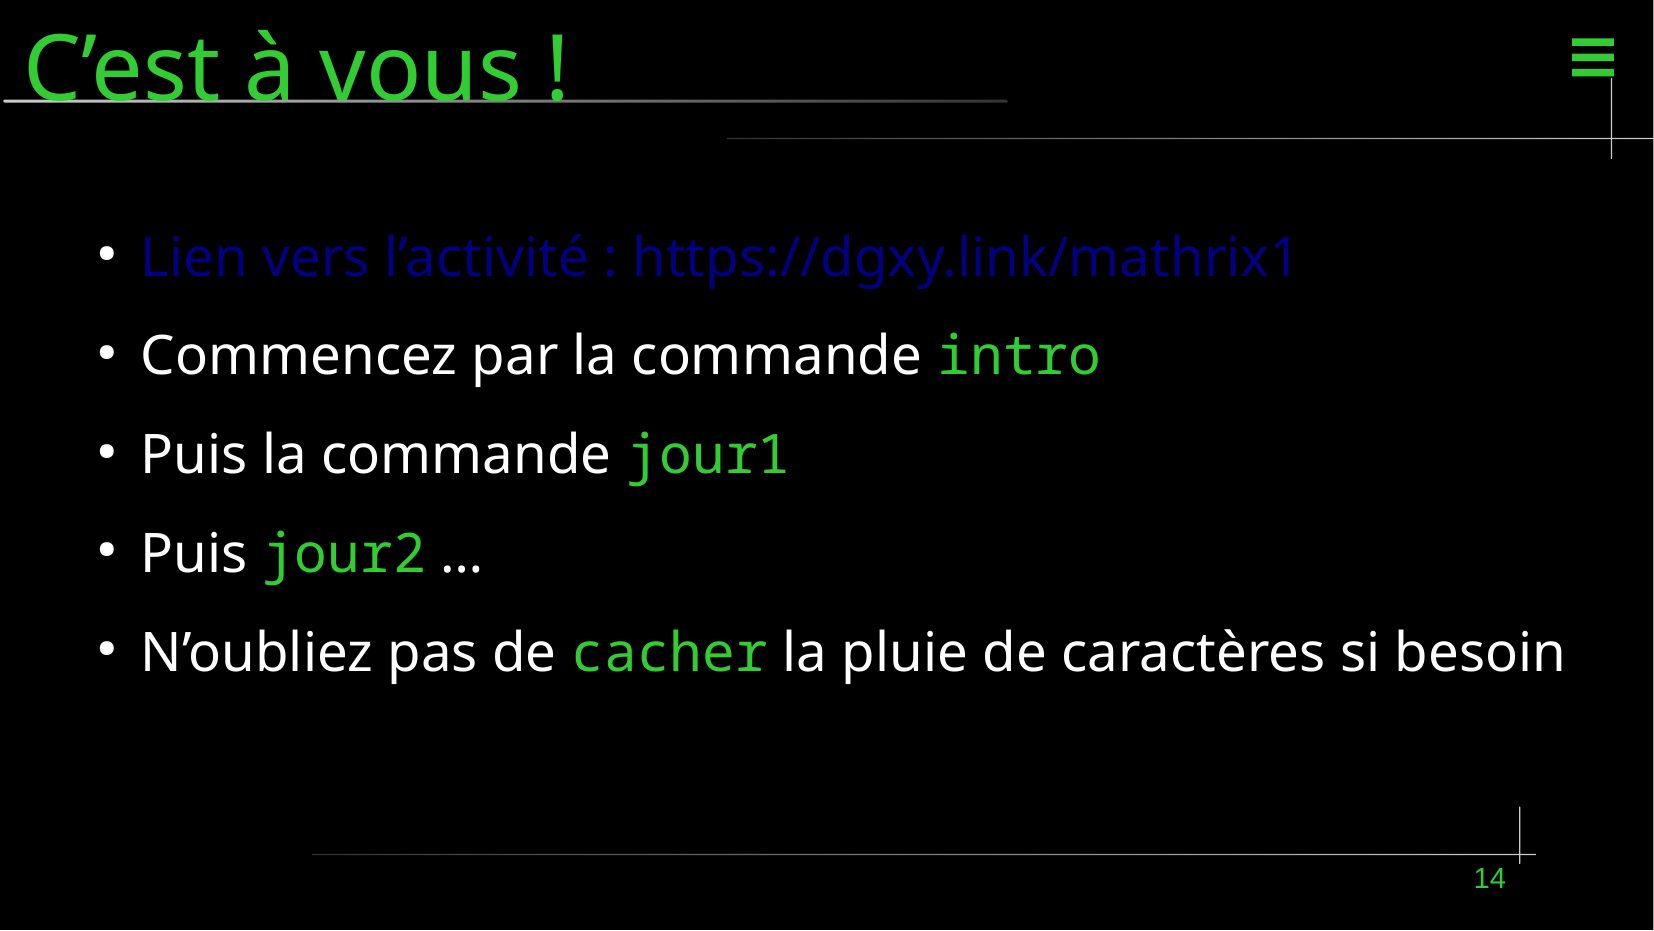

# C’est à vous !
Lien vers l’activité : https://dgxy.link/mathrix1
Commencez par la commande intro
Puis la commande jour1
Puis jour2 …
N’oubliez pas de cacher la pluie de caractères si besoin
14